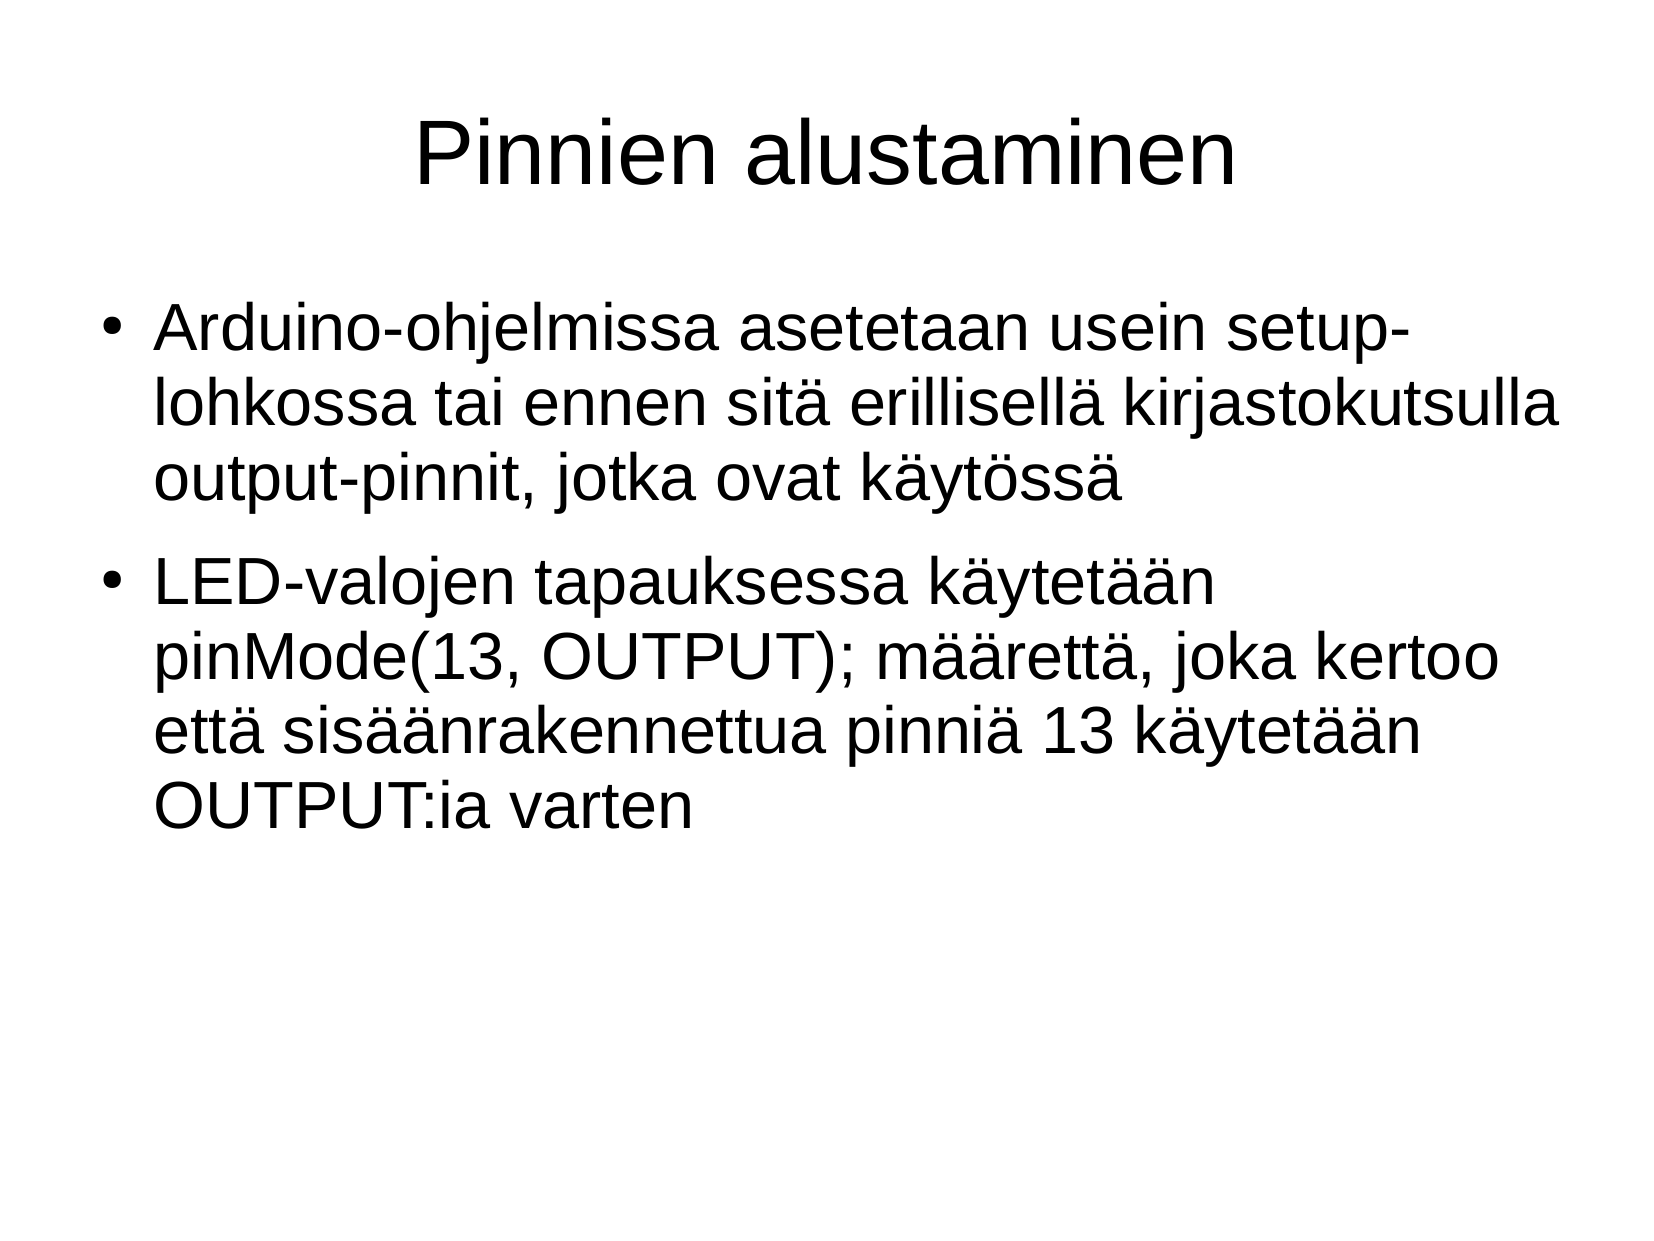

# Pinnien alustaminen
Arduino-ohjelmissa asetetaan usein setup-lohkossa tai ennen sitä erillisellä kirjastokutsulla output-pinnit, jotka ovat käytössä
LED-valojen tapauksessa käytetään pinMode(13, OUTPUT); määrettä, joka kertoo että sisäänrakennettua pinniä 13 käytetään OUTPUT:ia varten